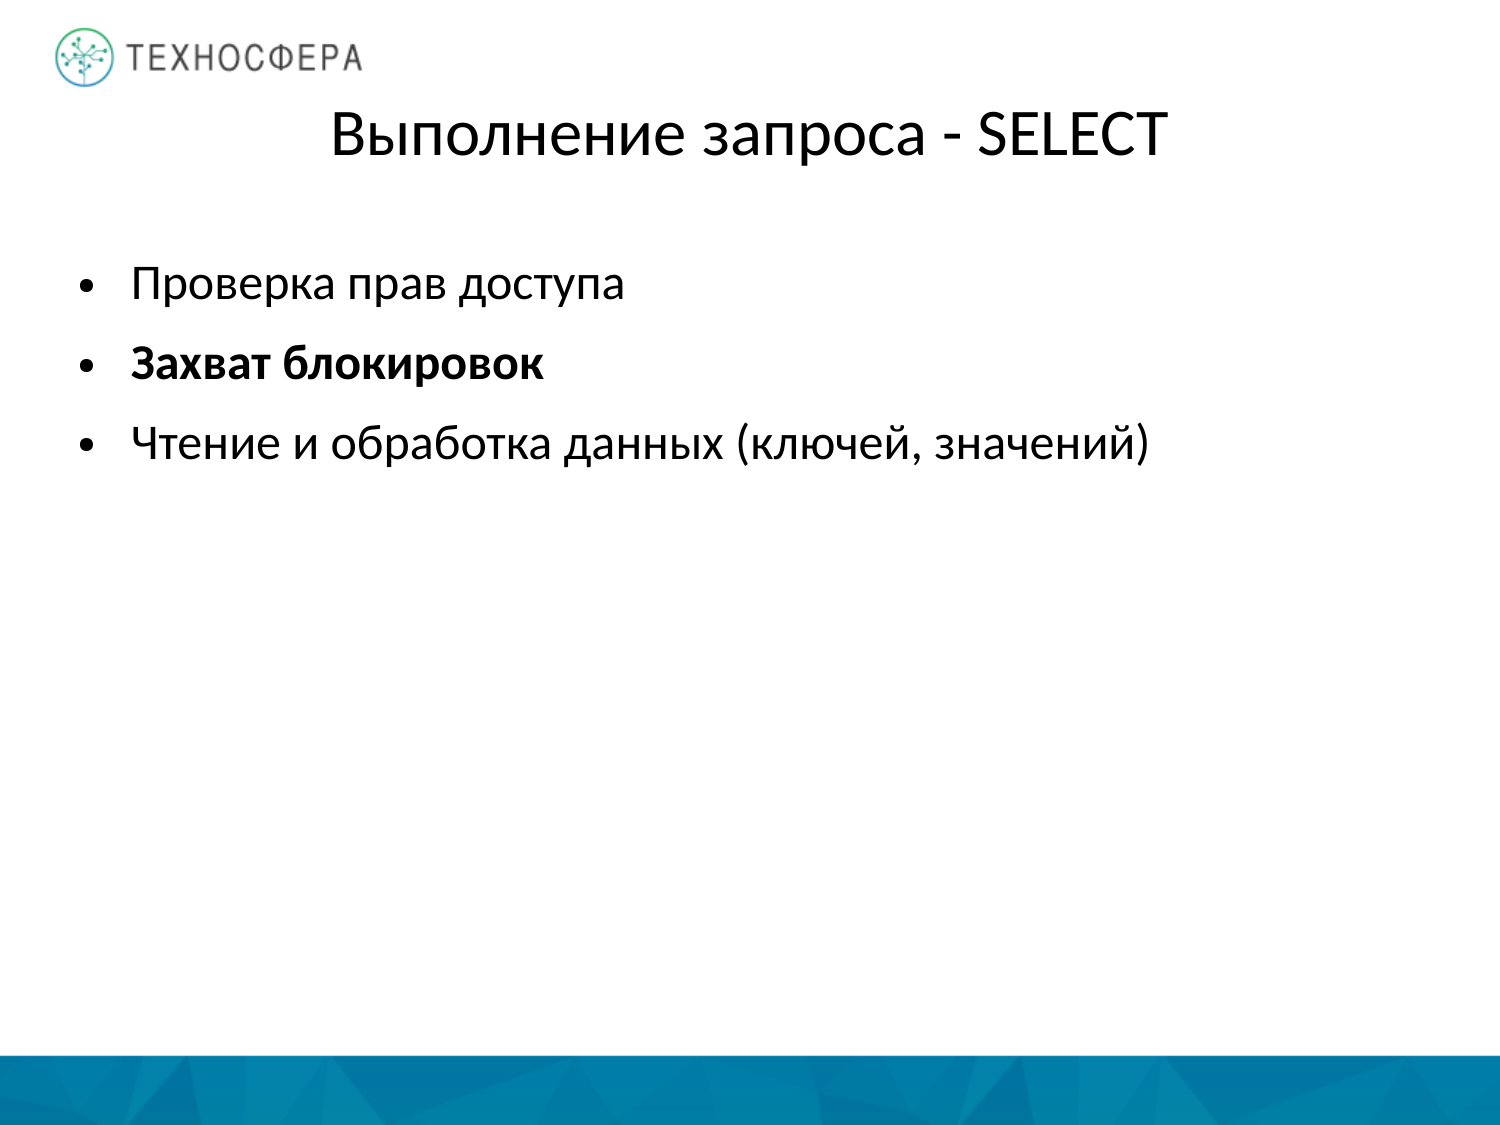

# Выполнение запроса - SELECT
Проверка прав доступа
Захват блокировок
Чтение и обработка данных (ключей, значений)